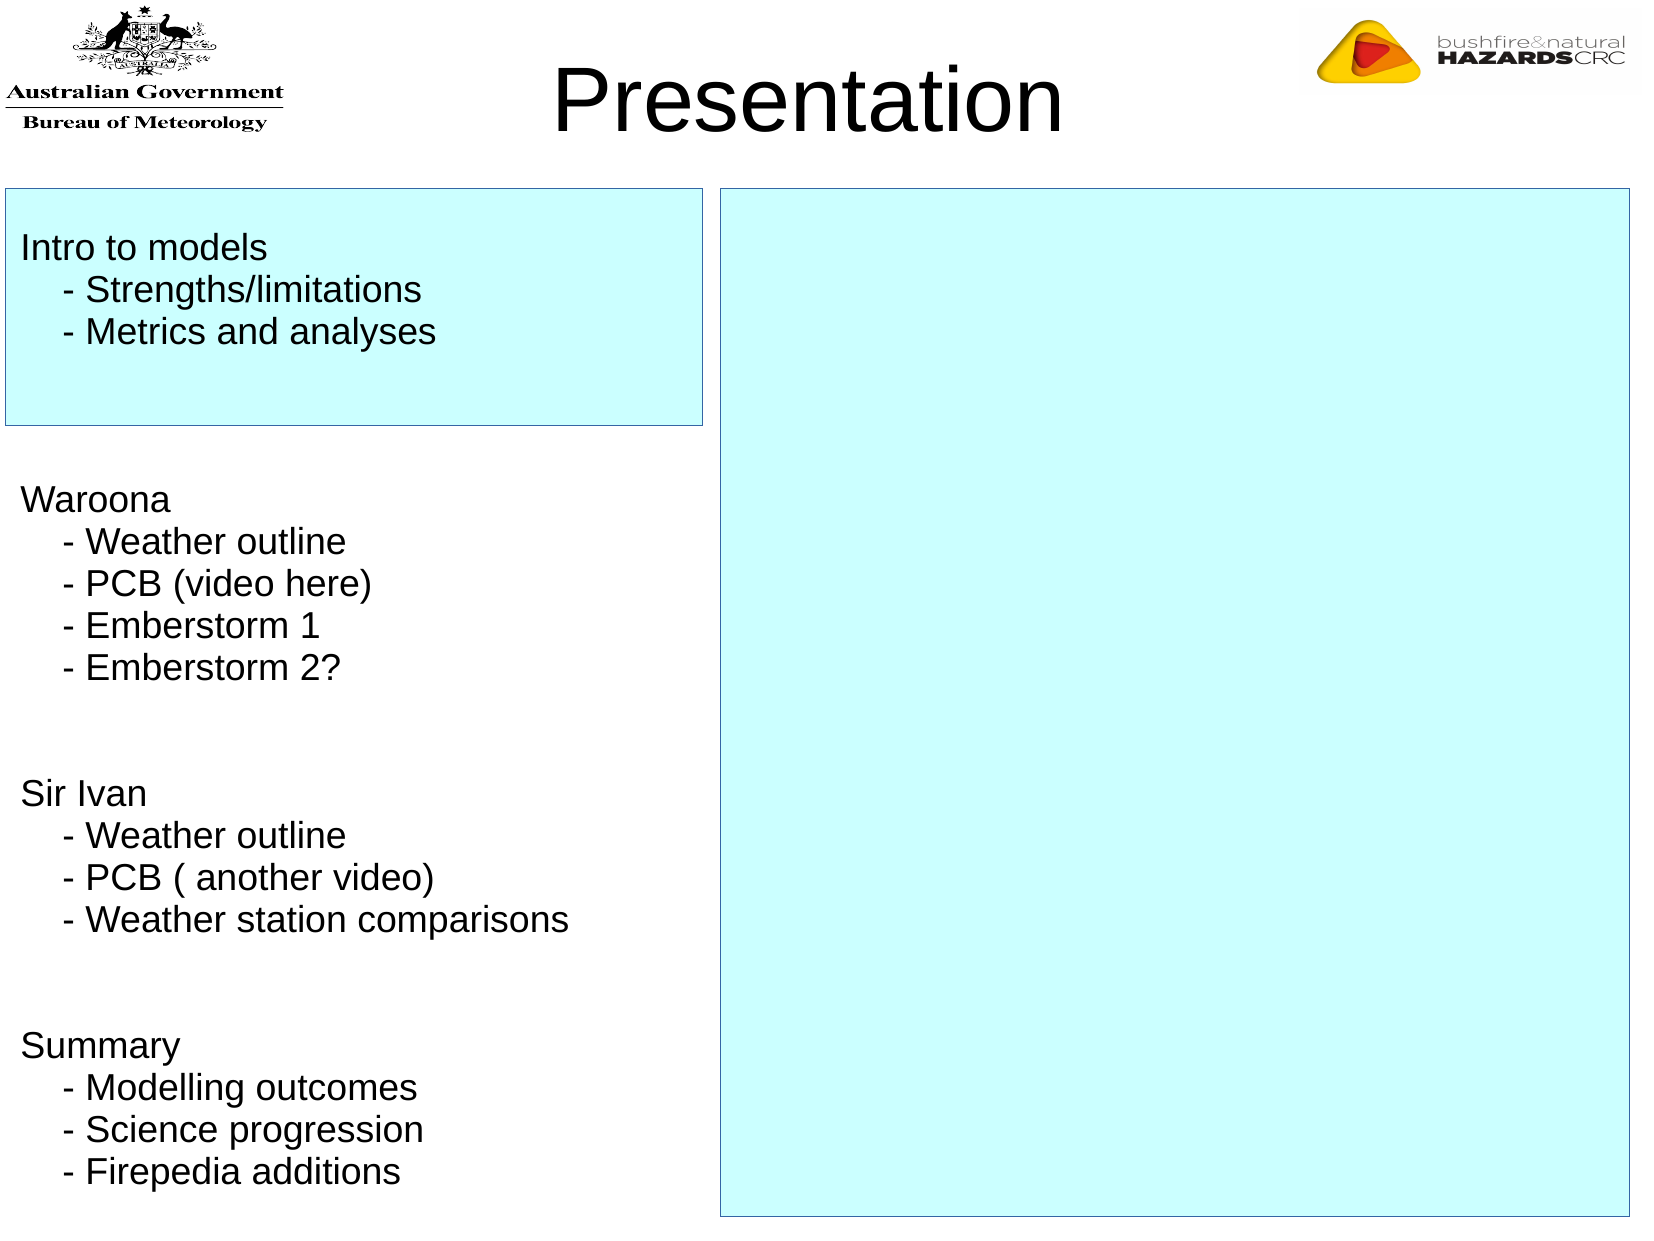

Presentation
Intro to models
 - Strengths/limitations
 - Metrics and analyses
Waroona
 - Weather outline
 - PCB (video here)
 - Emberstorm 1
 - Emberstorm 2?
Sir Ivan
 - Weather outline
 - PCB ( another video)
 - Weather station comparisons
Summary
 - Modelling outcomes
 - Science progression
 - Firepedia additions